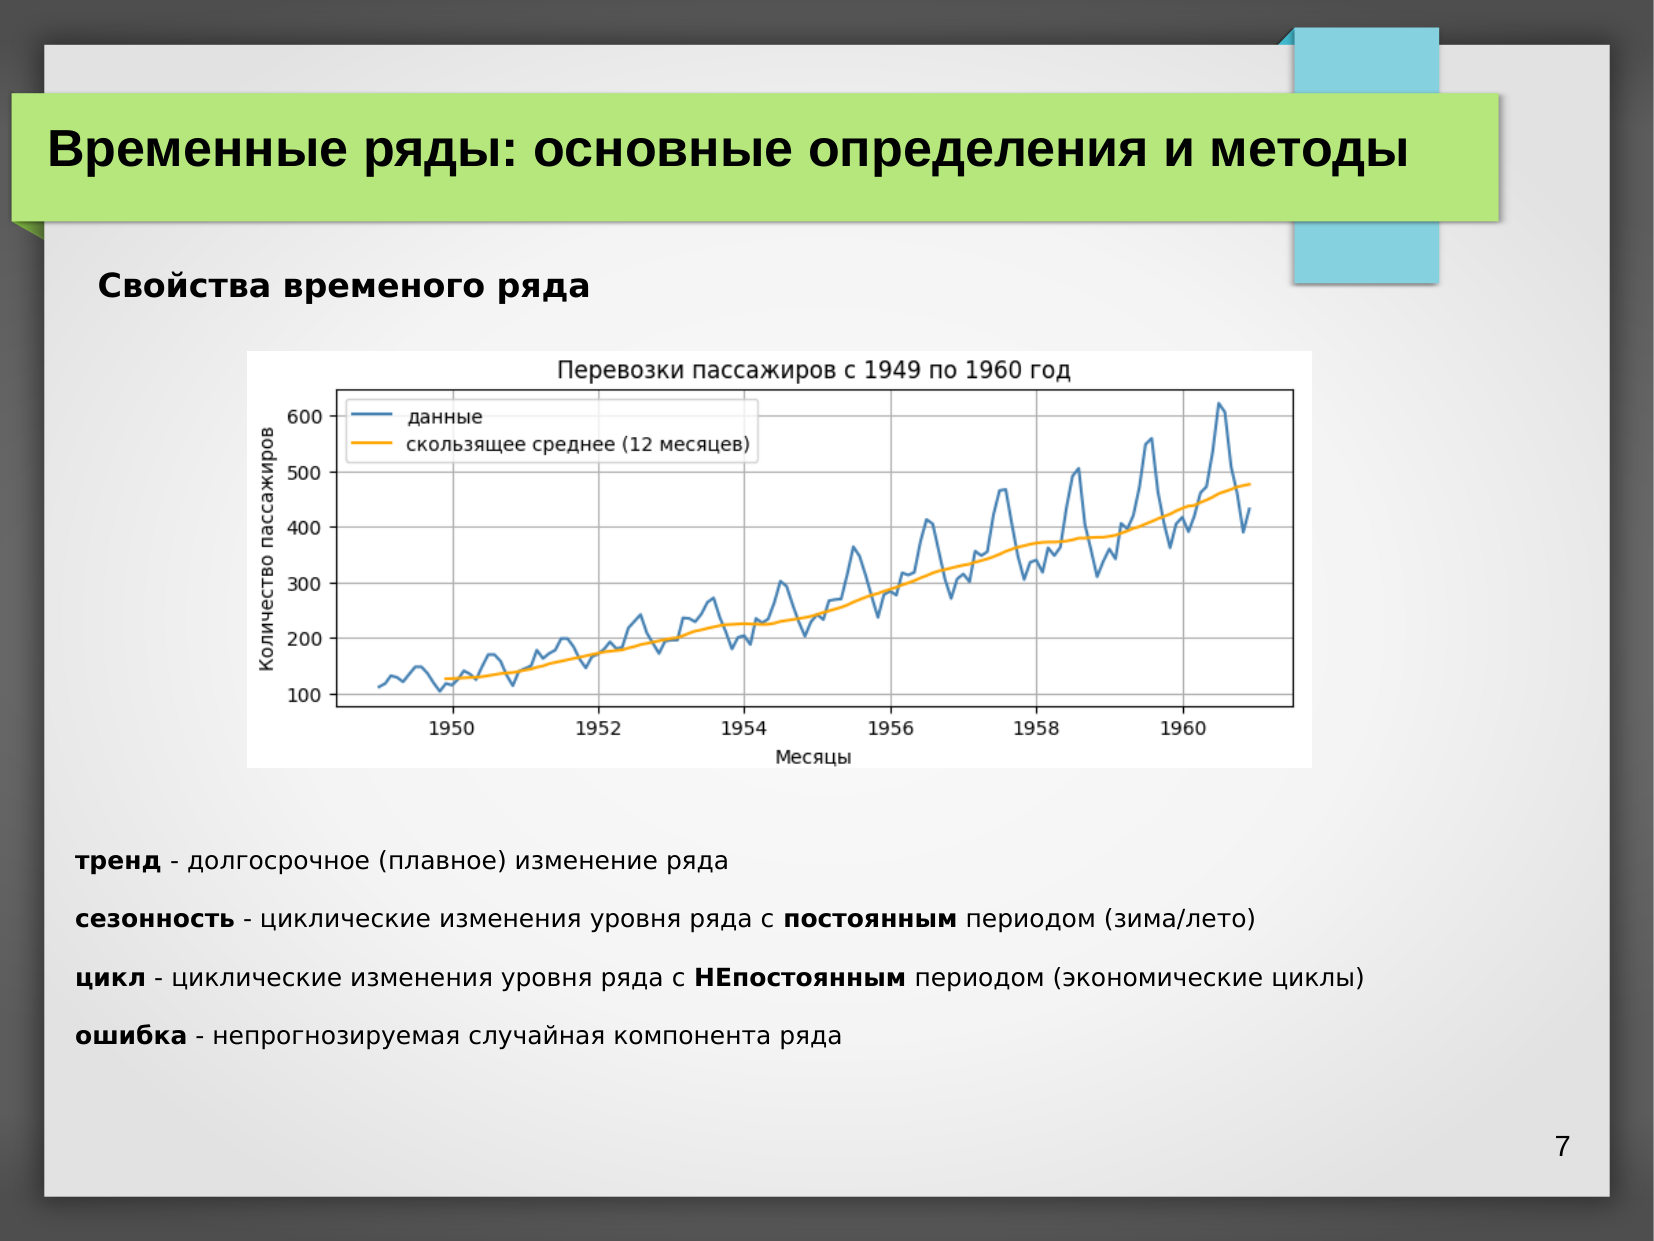

# Временные ряды: основные определения и методы
Свойства временого ряда
тренд - долгосрочное (плавное) изменение ряда
сезонность - циклические изменения уровня ряда с постоянным периодом (зима/лето)
цикл - циклические изменения уровня ряда с НЕпостоянным периодом (экономические циклы)
ошибка - непрогнозируемая случайная компонента ряда
7